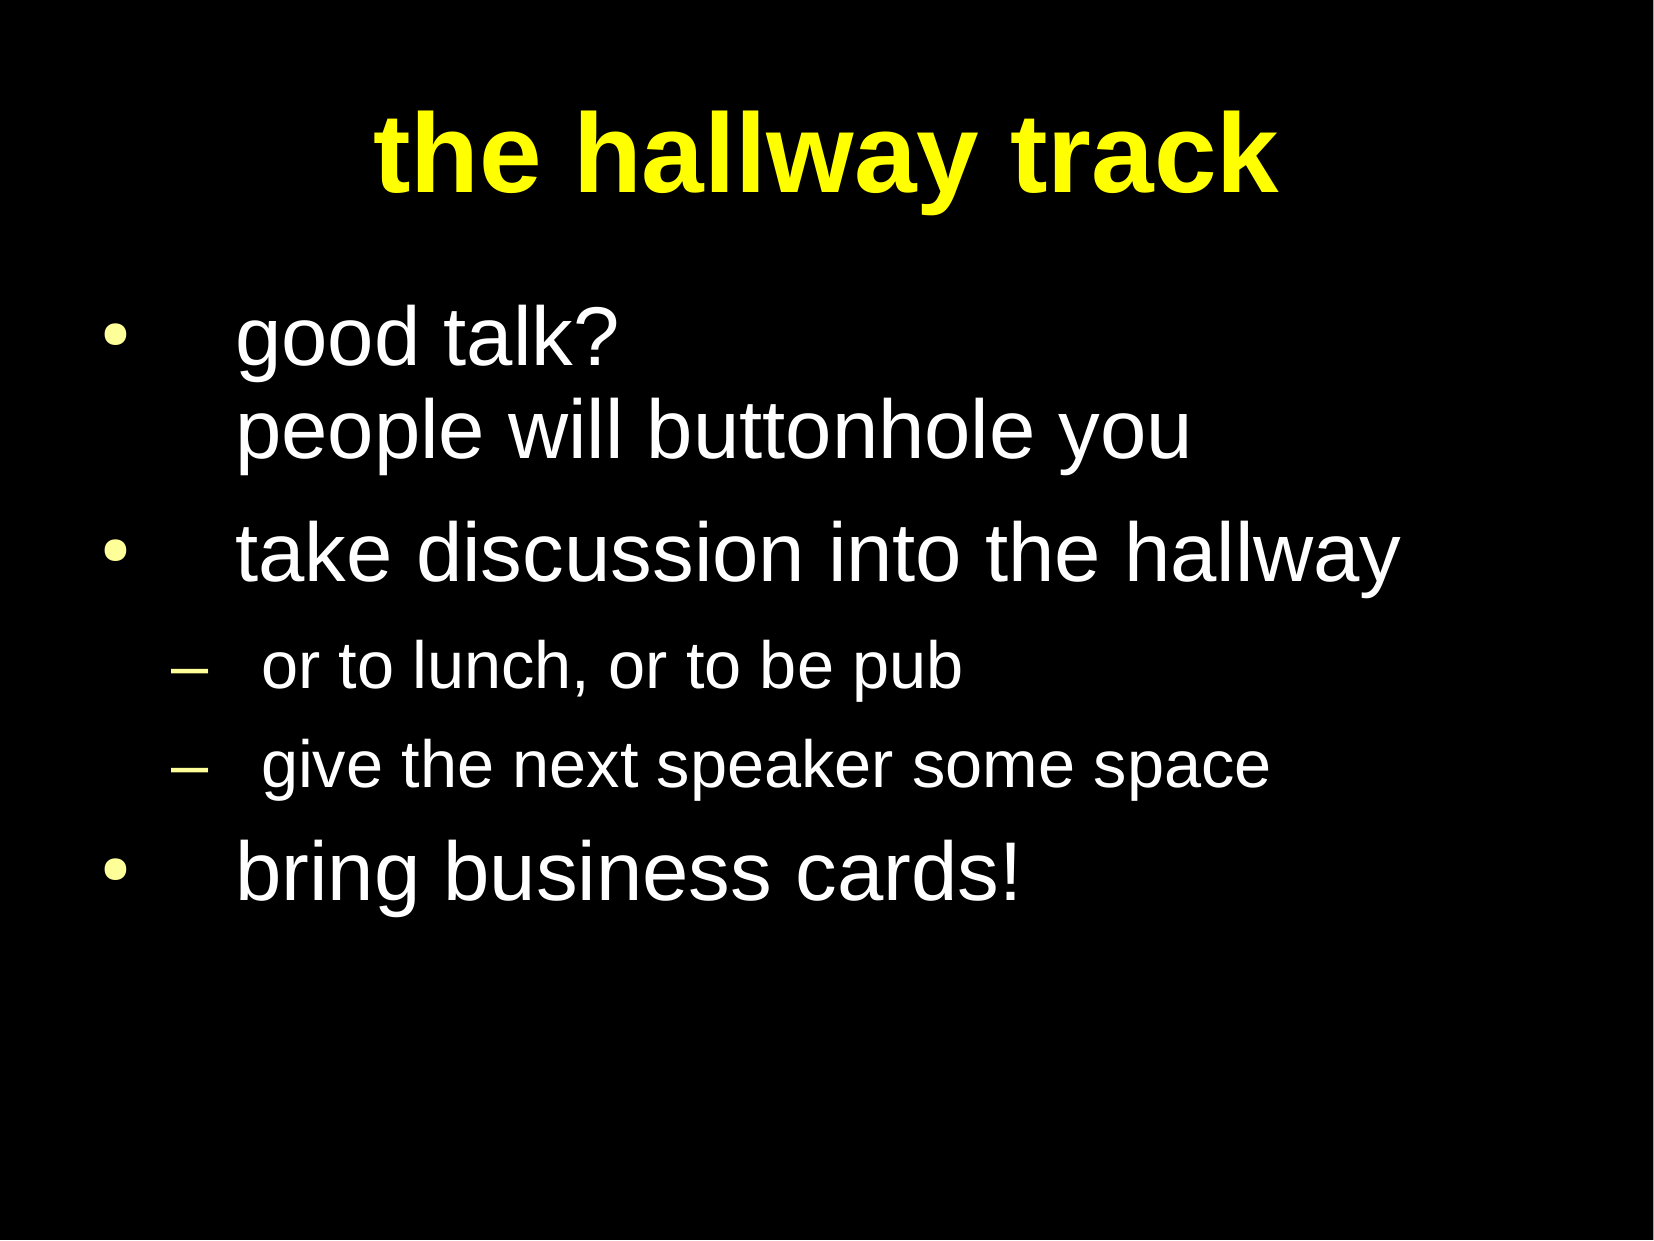

# the hallway track
good talk?
people will buttonhole you
take discussion into the hallway
or to lunch, or to be pub
give the next speaker some space
bring business cards!